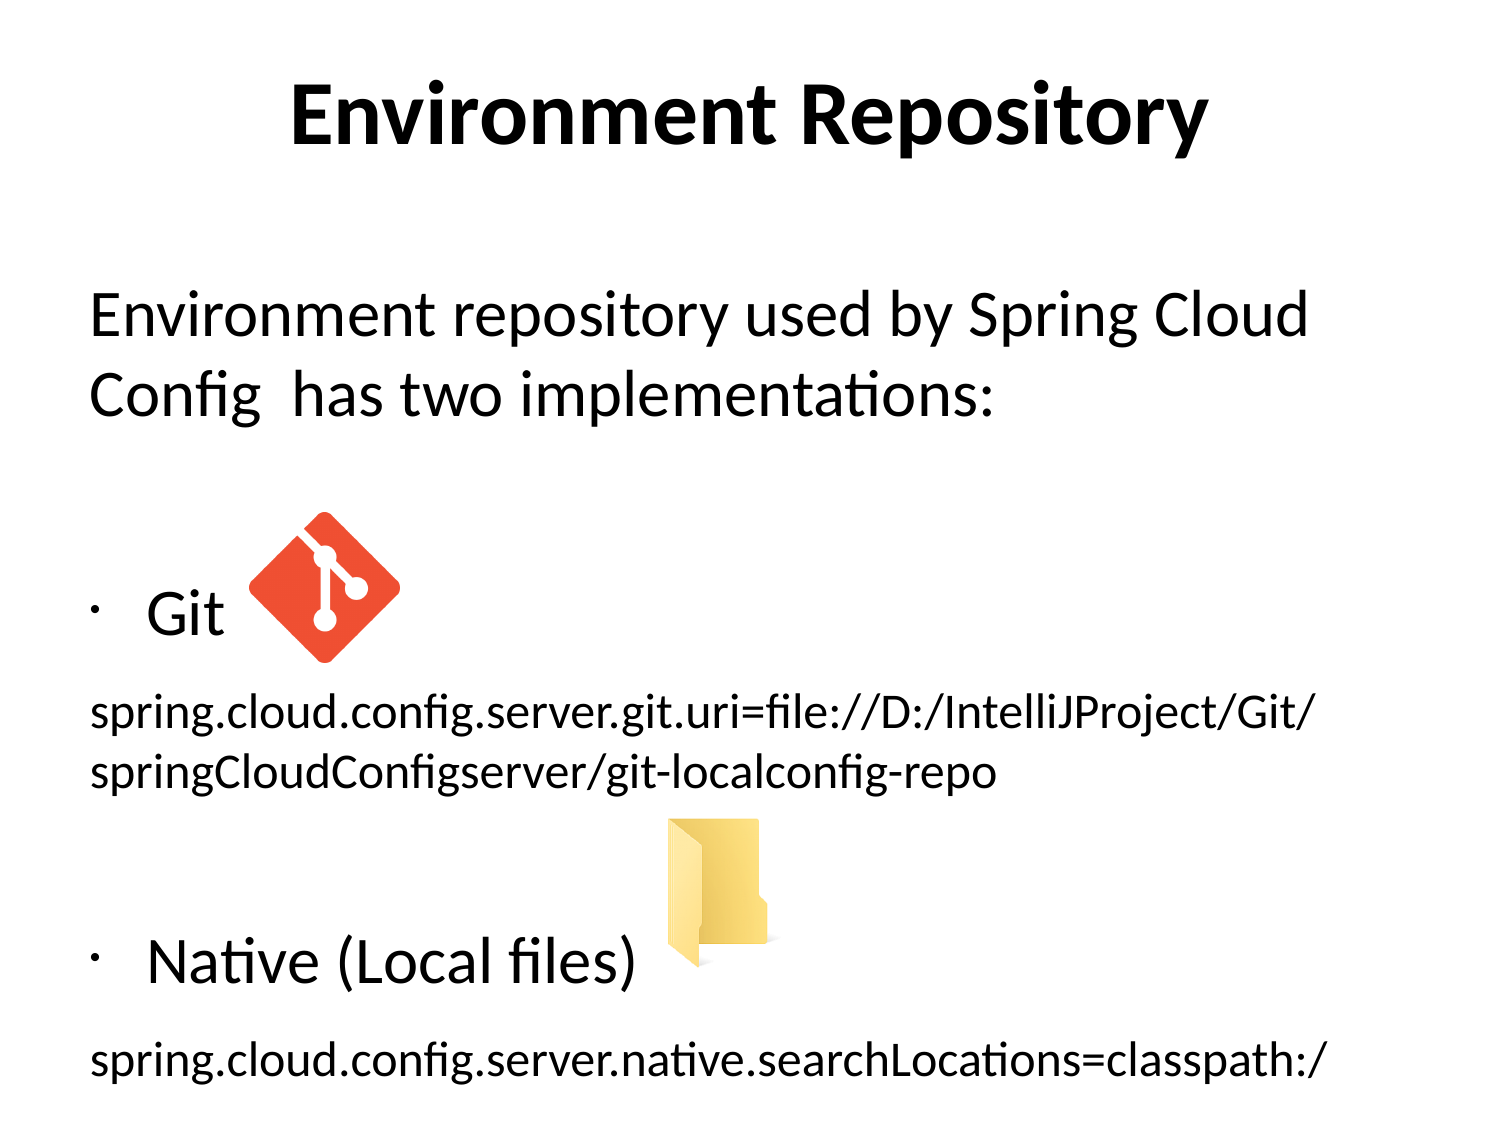

# Environment Repository
Environment repository used by Spring Cloud Config has two implementations:
Git
spring.cloud.config.server.git.uri=file://D:/IntelliJProject/Git/springCloudConfigserver/git-localconfig-repo
Native (Local files)
spring.cloud.config.server.native.searchLocations=classpath:/